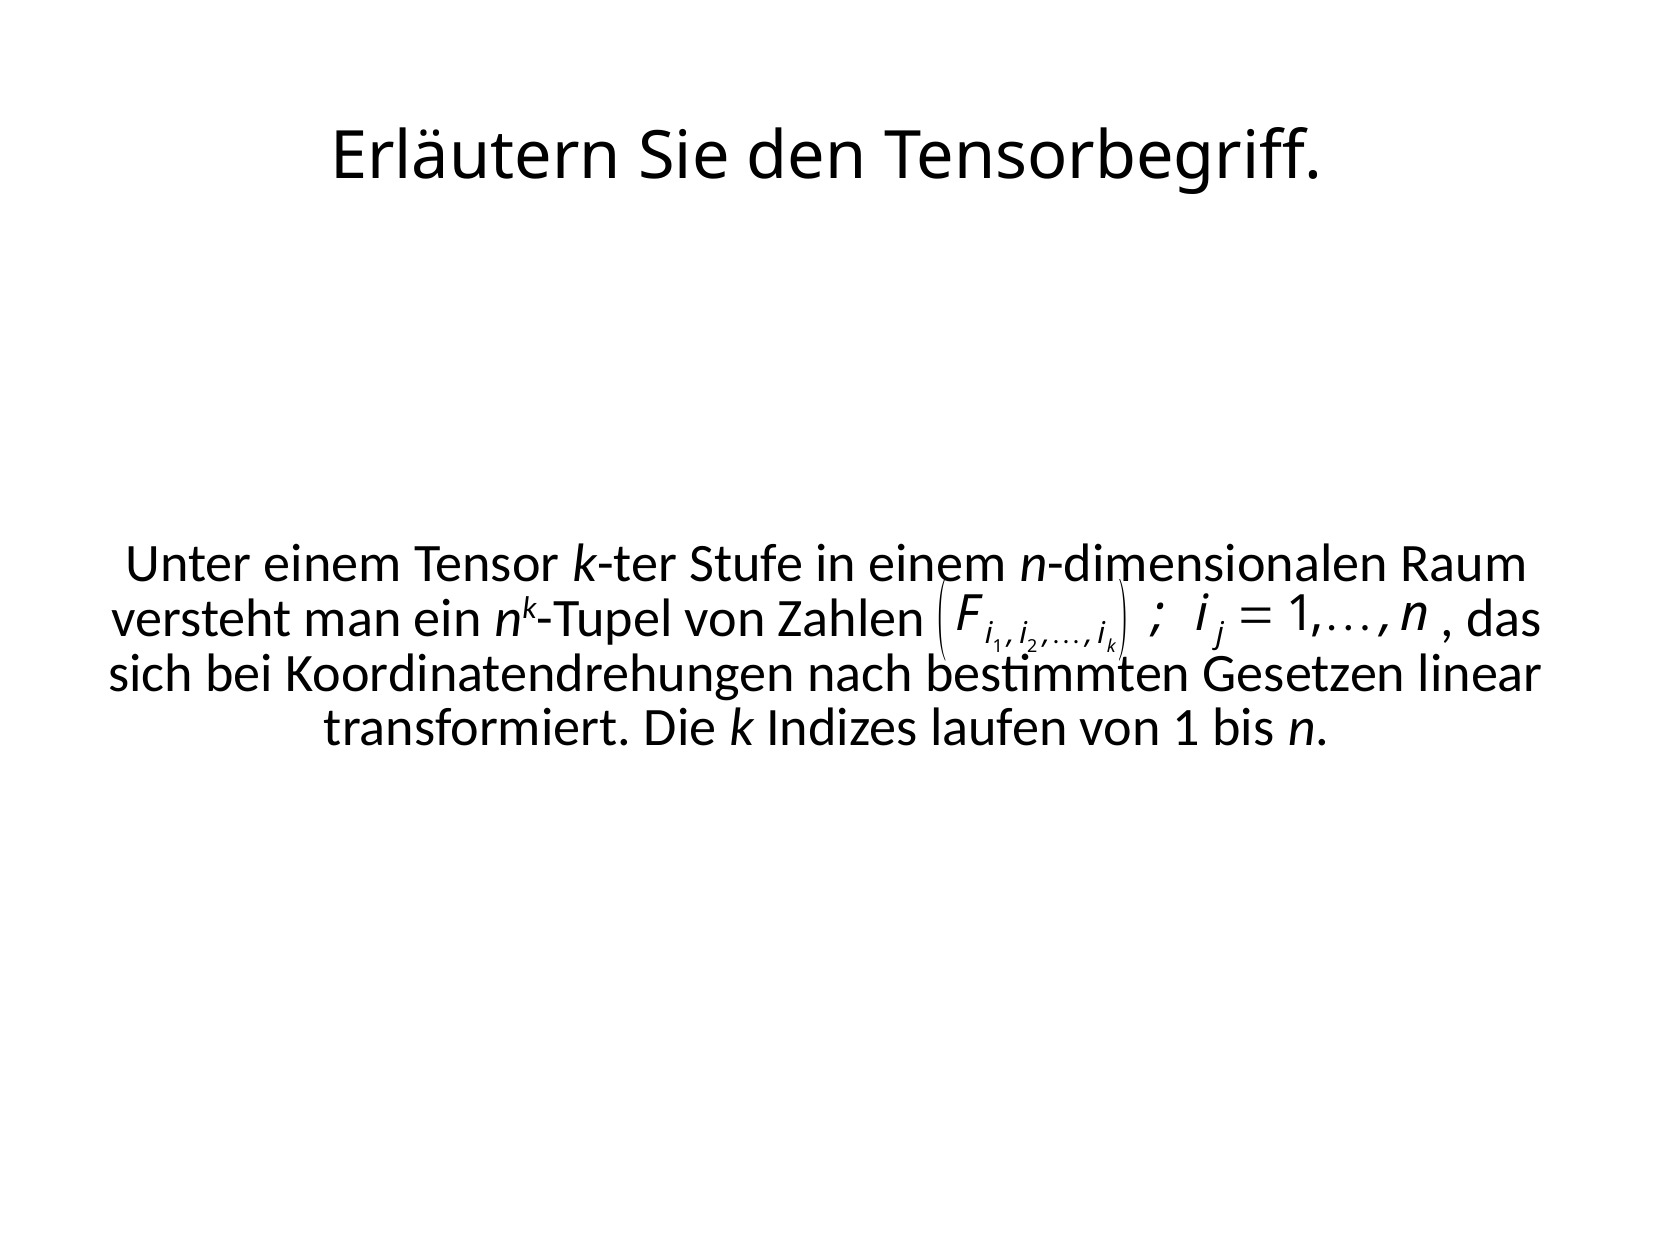

# Erläutern Sie den Tensorbegriff.
Unter einem Tensor k-ter Stufe in einem n-dimensionalen Raum versteht man ein nk-Tupel von Zahlen							, das sich bei Koordinatendrehungen nach bestimmten Gesetzen linear transformiert. Die k Indizes laufen von 1 bis n.